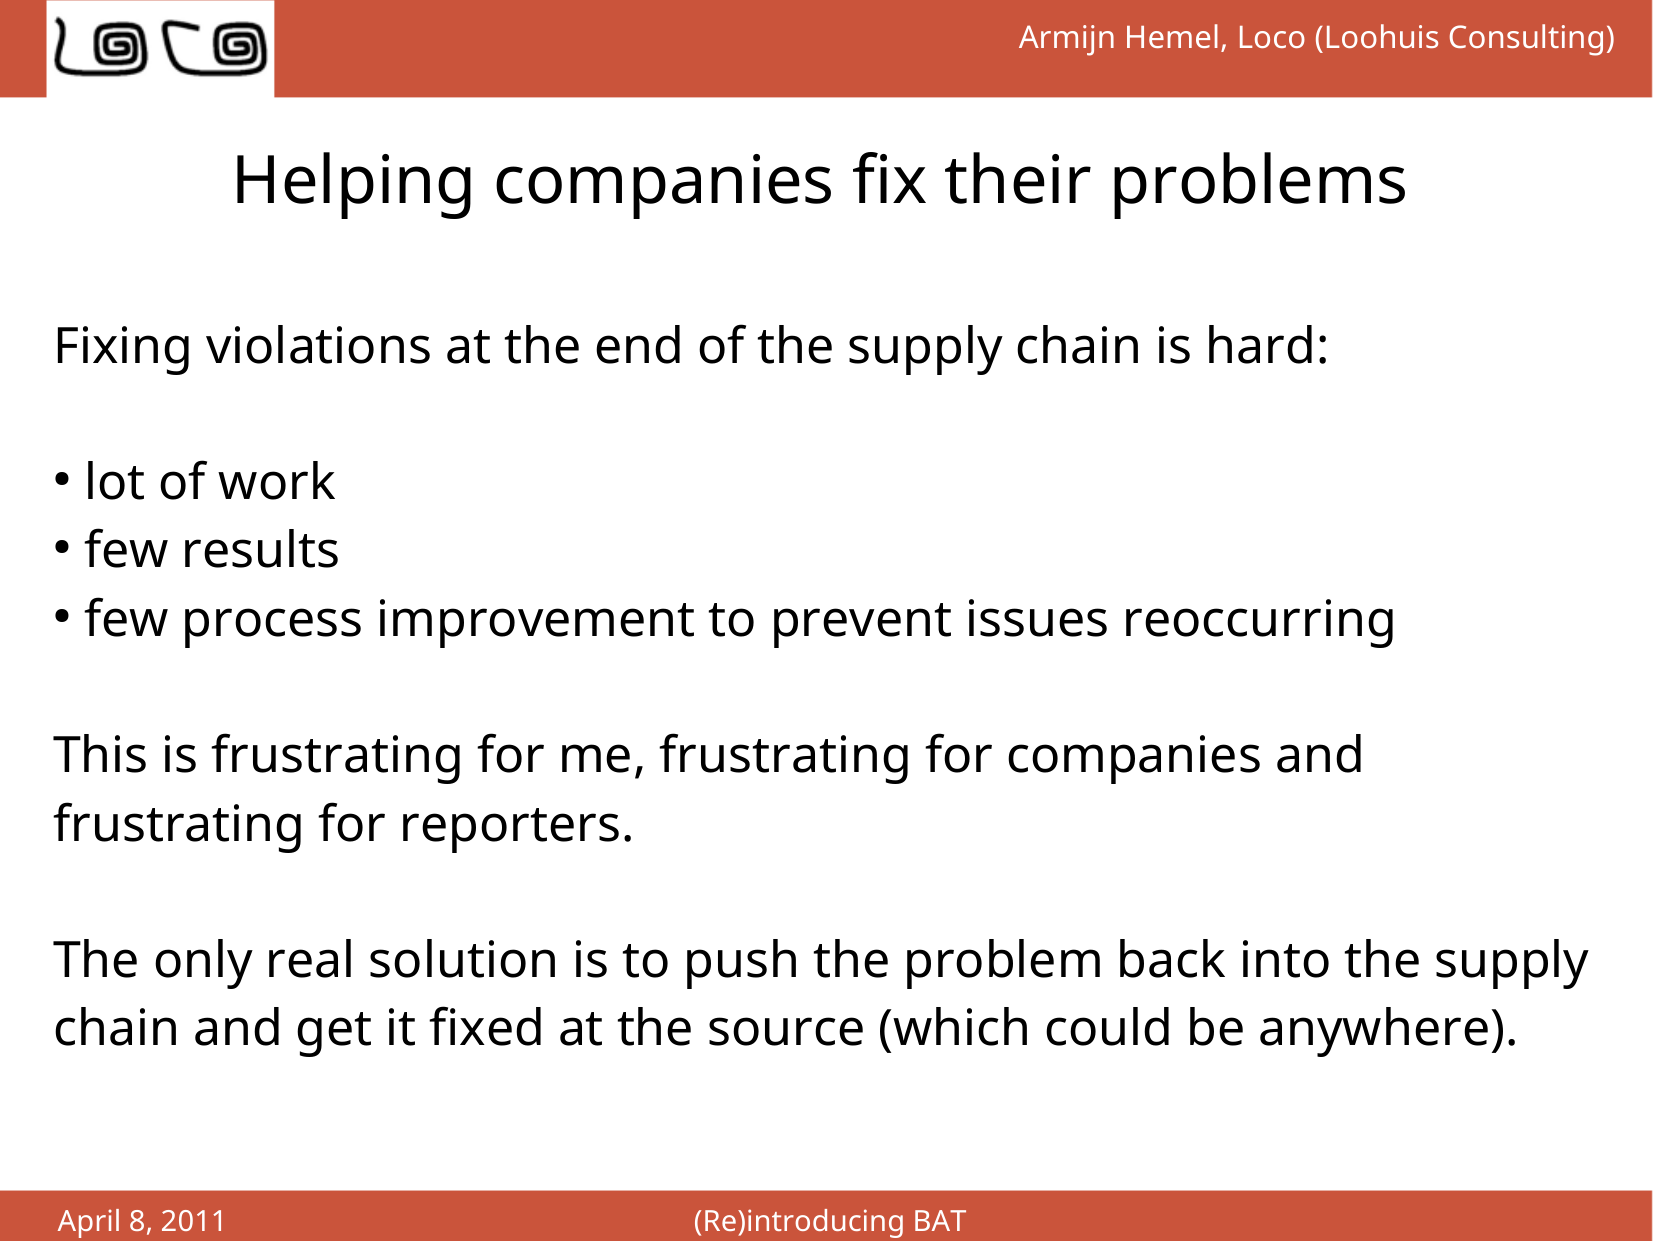

# Helping companies fix their problems
Fixing violations at the end of the supply chain is hard:
 lot of work
 few results
 few process improvement to prevent issues reoccurring
This is frustrating for me, frustrating for companies and frustrating for reporters.
The only real solution is to push the problem back into the supply chain and get it fixed at the source (which could be anywhere).
Comet: practical solution or crutch?